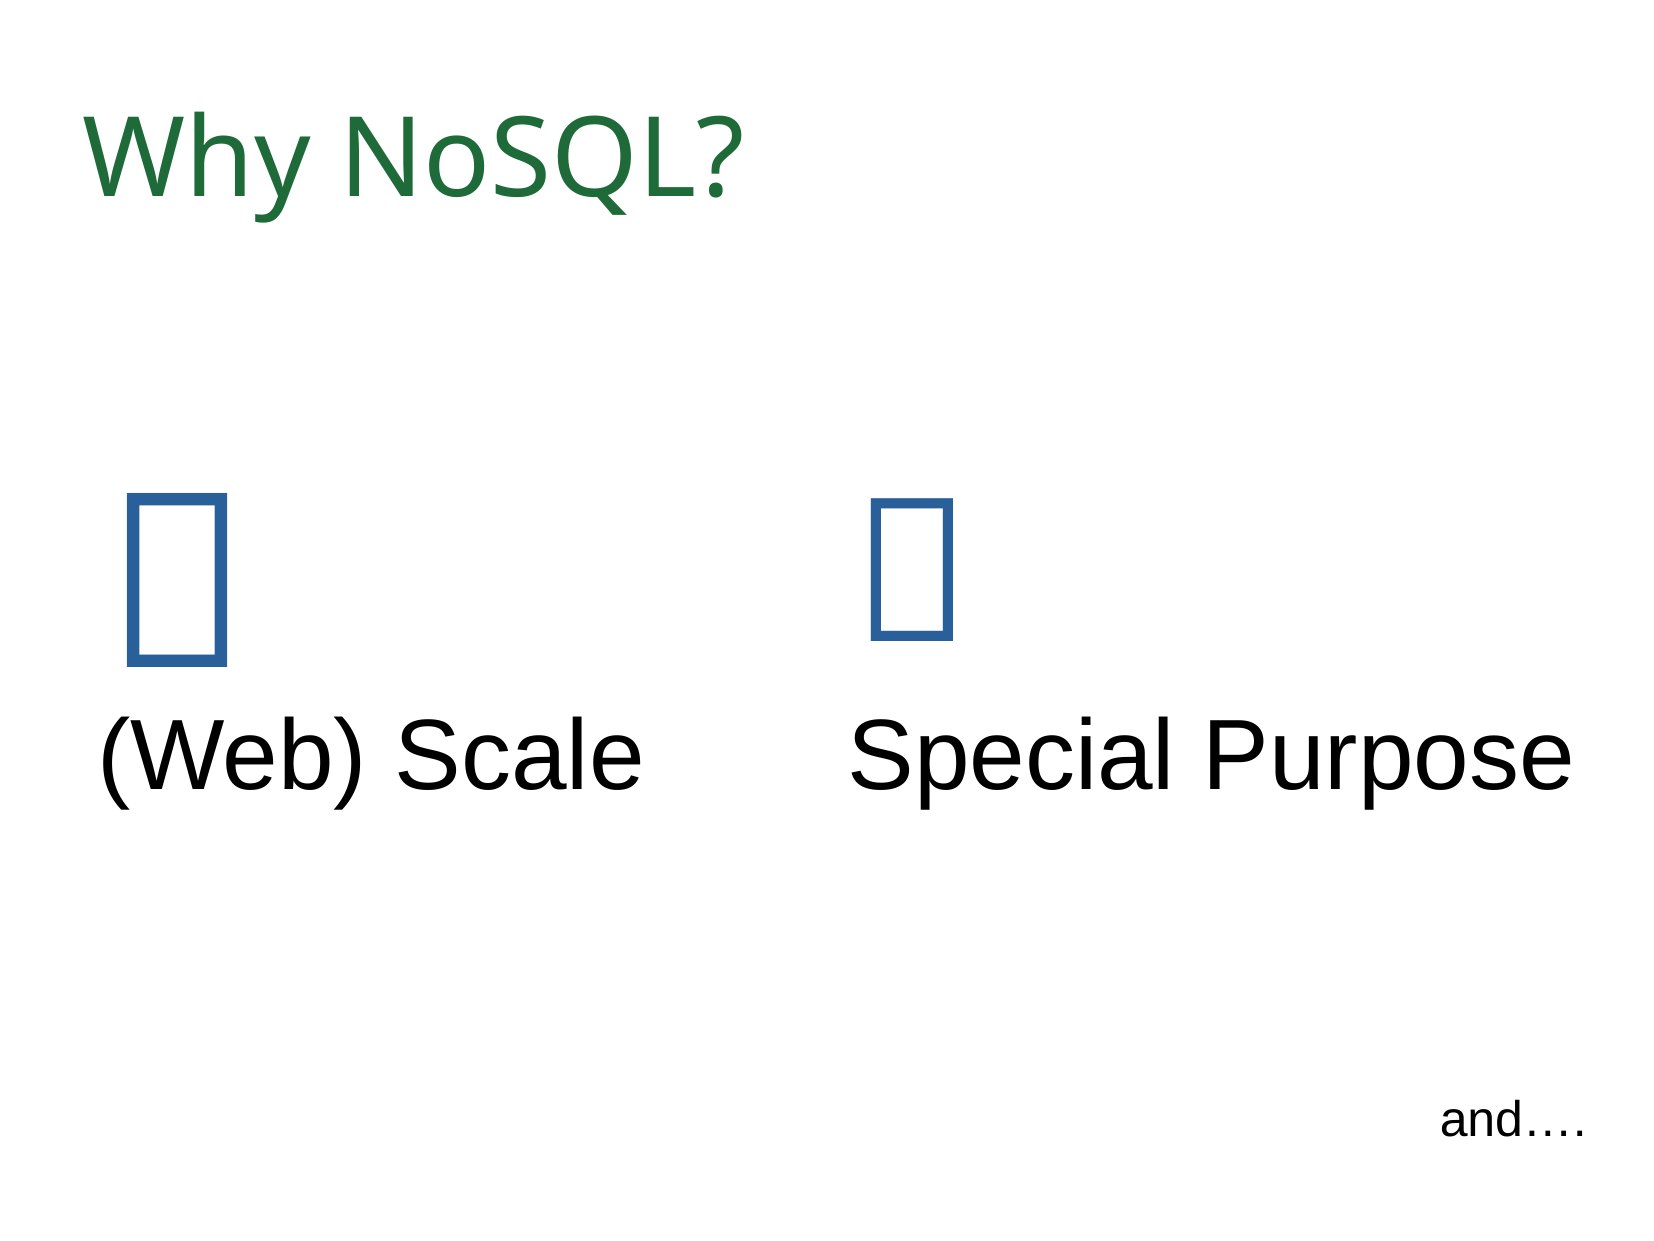

# Why NoSQL?


(Web) Scale
Special Purpose
and….